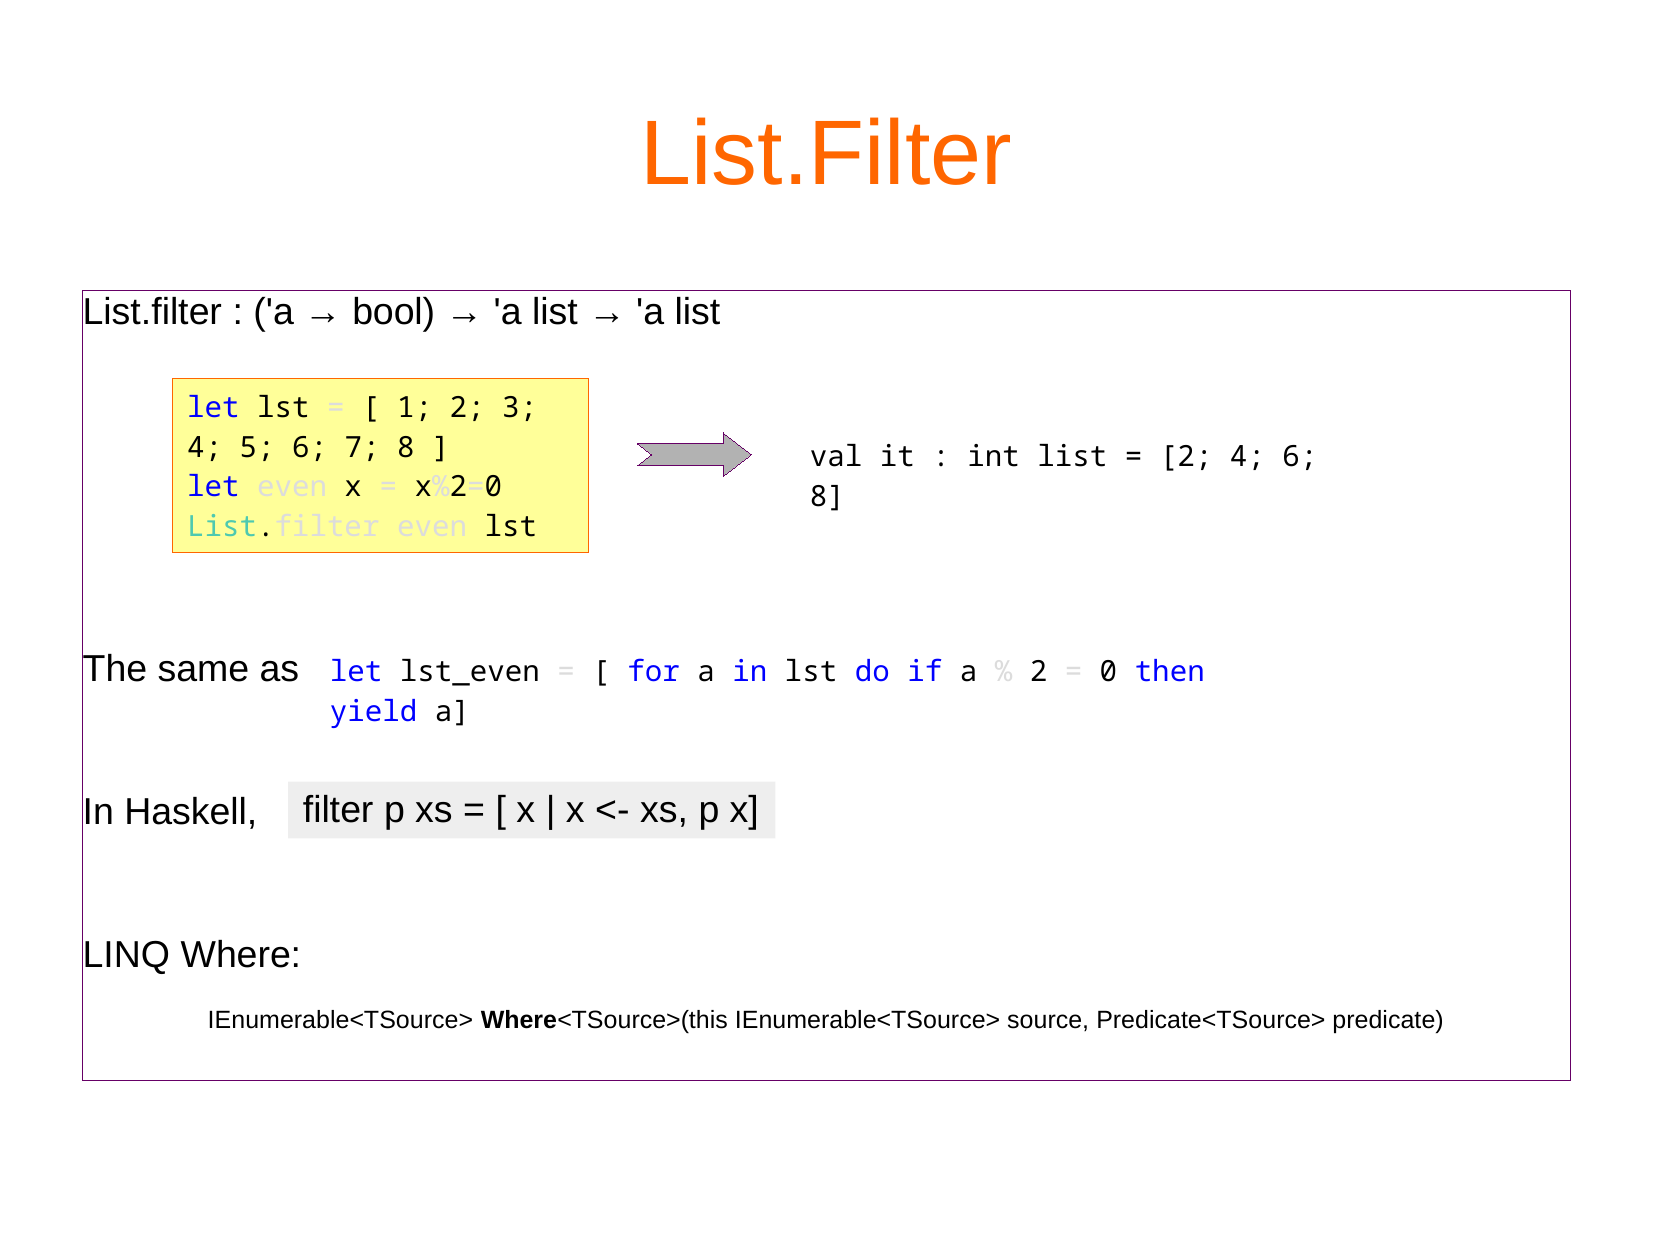

# List.Filter
List.filter : ('a → bool) → 'a list → 'a list
The same as
In Haskell,
LINQ Where:
IEnumerable<TSource> Where<TSource>(this IEnumerable<TSource> source, Predicate<TSource> predicate)
let lst = [ 1; 2; 3; 4; 5; 6; 7; 8 ]
let even x = x%2=0
List.filter even lst
val it : int list = [2; 4; 6; 8]
let lst_even = [ for a in lst do if a % 2 = 0 then yield a]
filter p xs = [ x | x <- xs, p x]